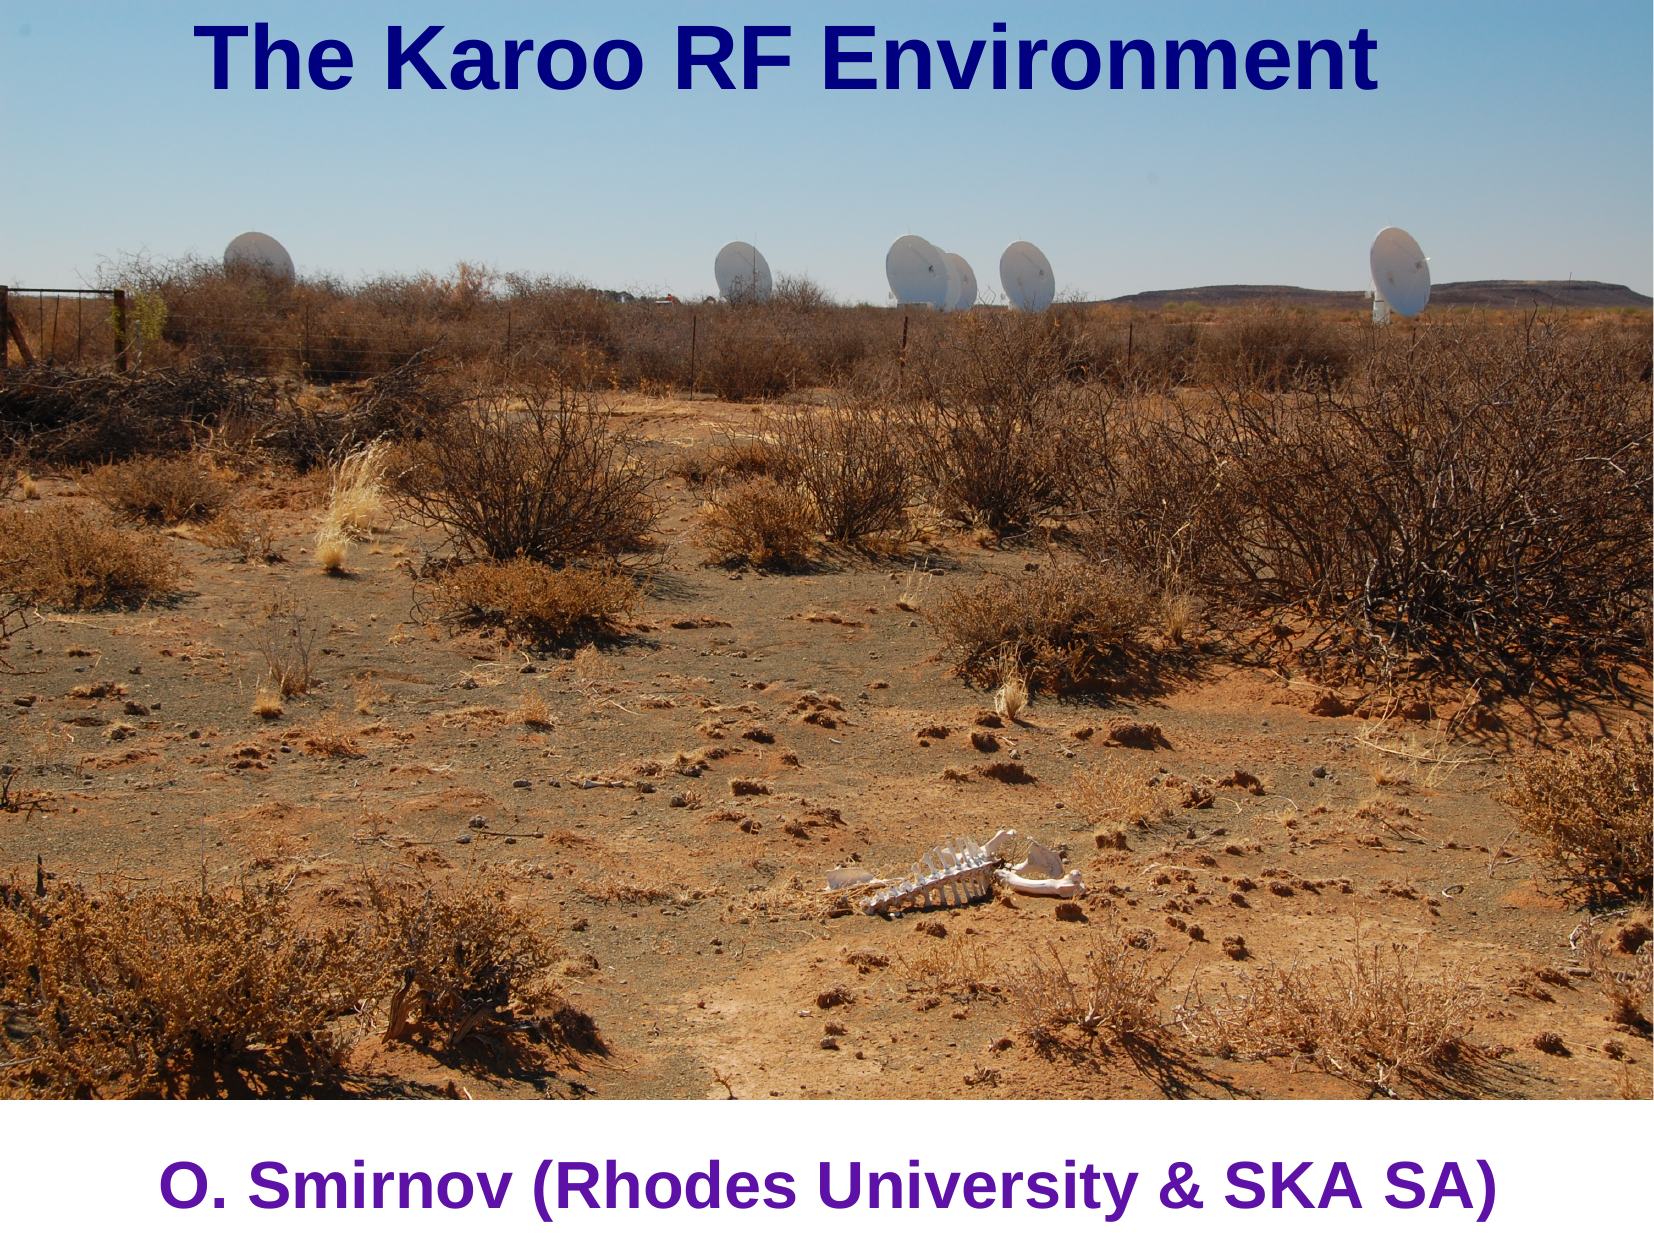

# The Karoo RF Environment
O. Smirnov (Rhodes University & SKA SA)